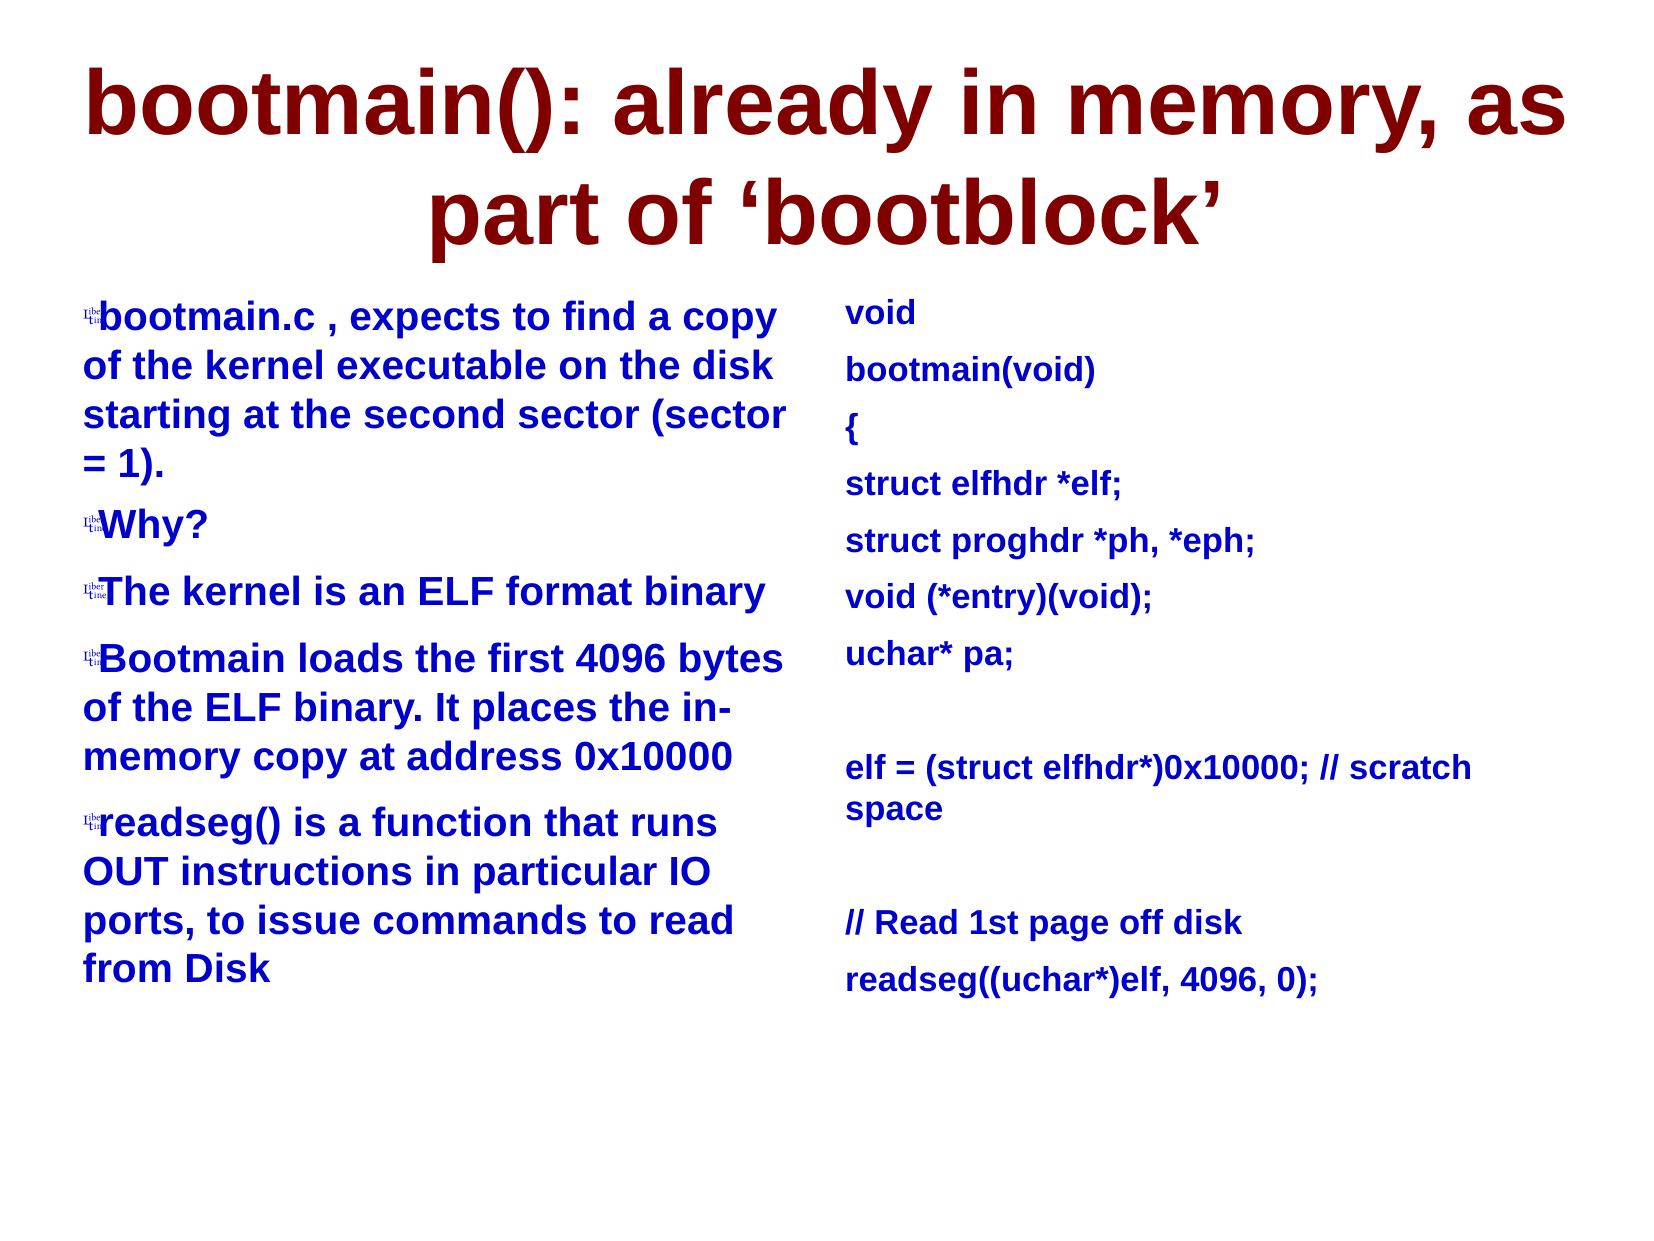

# bootmain(): already in memory, as part of ‘bootblock’
bootmain.c , expects to find a copy of the kernel executable on the disk starting at the second sector (sector = 1).
Why?
The kernel is an ELF format binary
Bootmain loads the first 4096 bytes of the ELF binary. It places the in-memory copy at address 0x10000
readseg() is a function that runs OUT instructions in particular IO ports, to issue commands to read from Disk
void
bootmain(void)
{
struct elfhdr *elf;
struct proghdr *ph, *eph;
void (*entry)(void);
uchar* pa;
elf = (struct elfhdr*)0x10000; // scratch space
// Read 1st page off disk
readseg((uchar*)elf, 4096, 0);